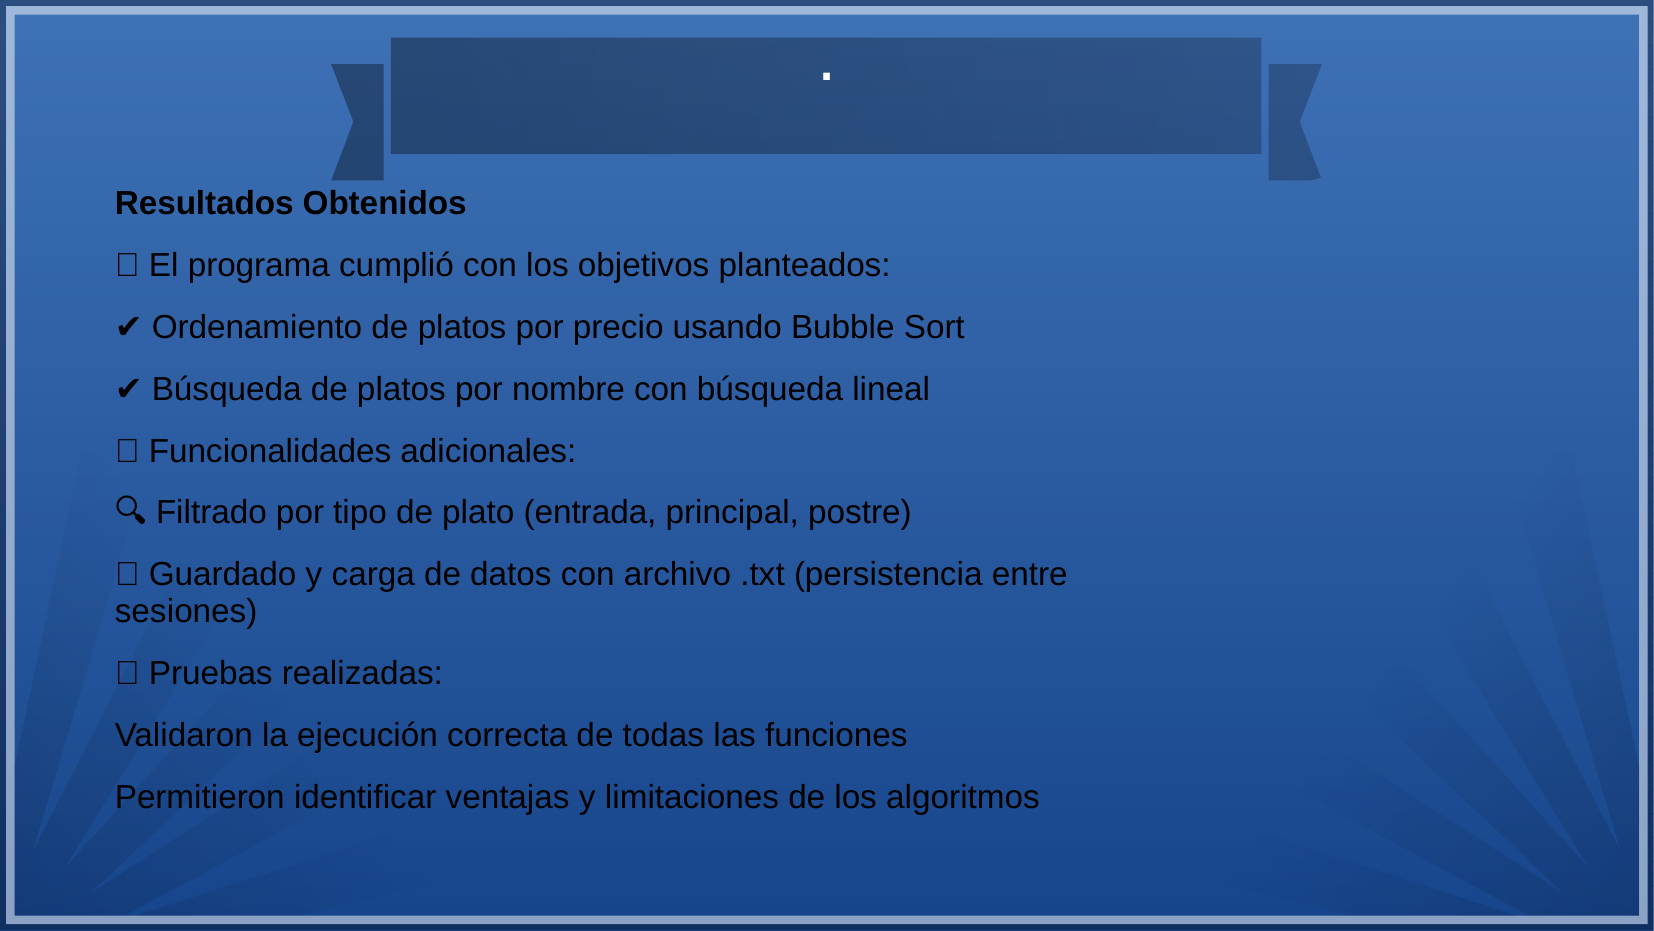

# .
Resultados Obtenidos
🔹 El programa cumplió con los objetivos planteados:
✔️ Ordenamiento de platos por precio usando Bubble Sort
✔️ Búsqueda de platos por nombre con búsqueda lineal
🔹 Funcionalidades adicionales:
🔍 Filtrado por tipo de plato (entrada, principal, postre)
💾 Guardado y carga de datos con archivo .txt (persistencia entre sesiones)
🔹 Pruebas realizadas:
Validaron la ejecución correcta de todas las funciones
Permitieron identificar ventajas y limitaciones de los algoritmos